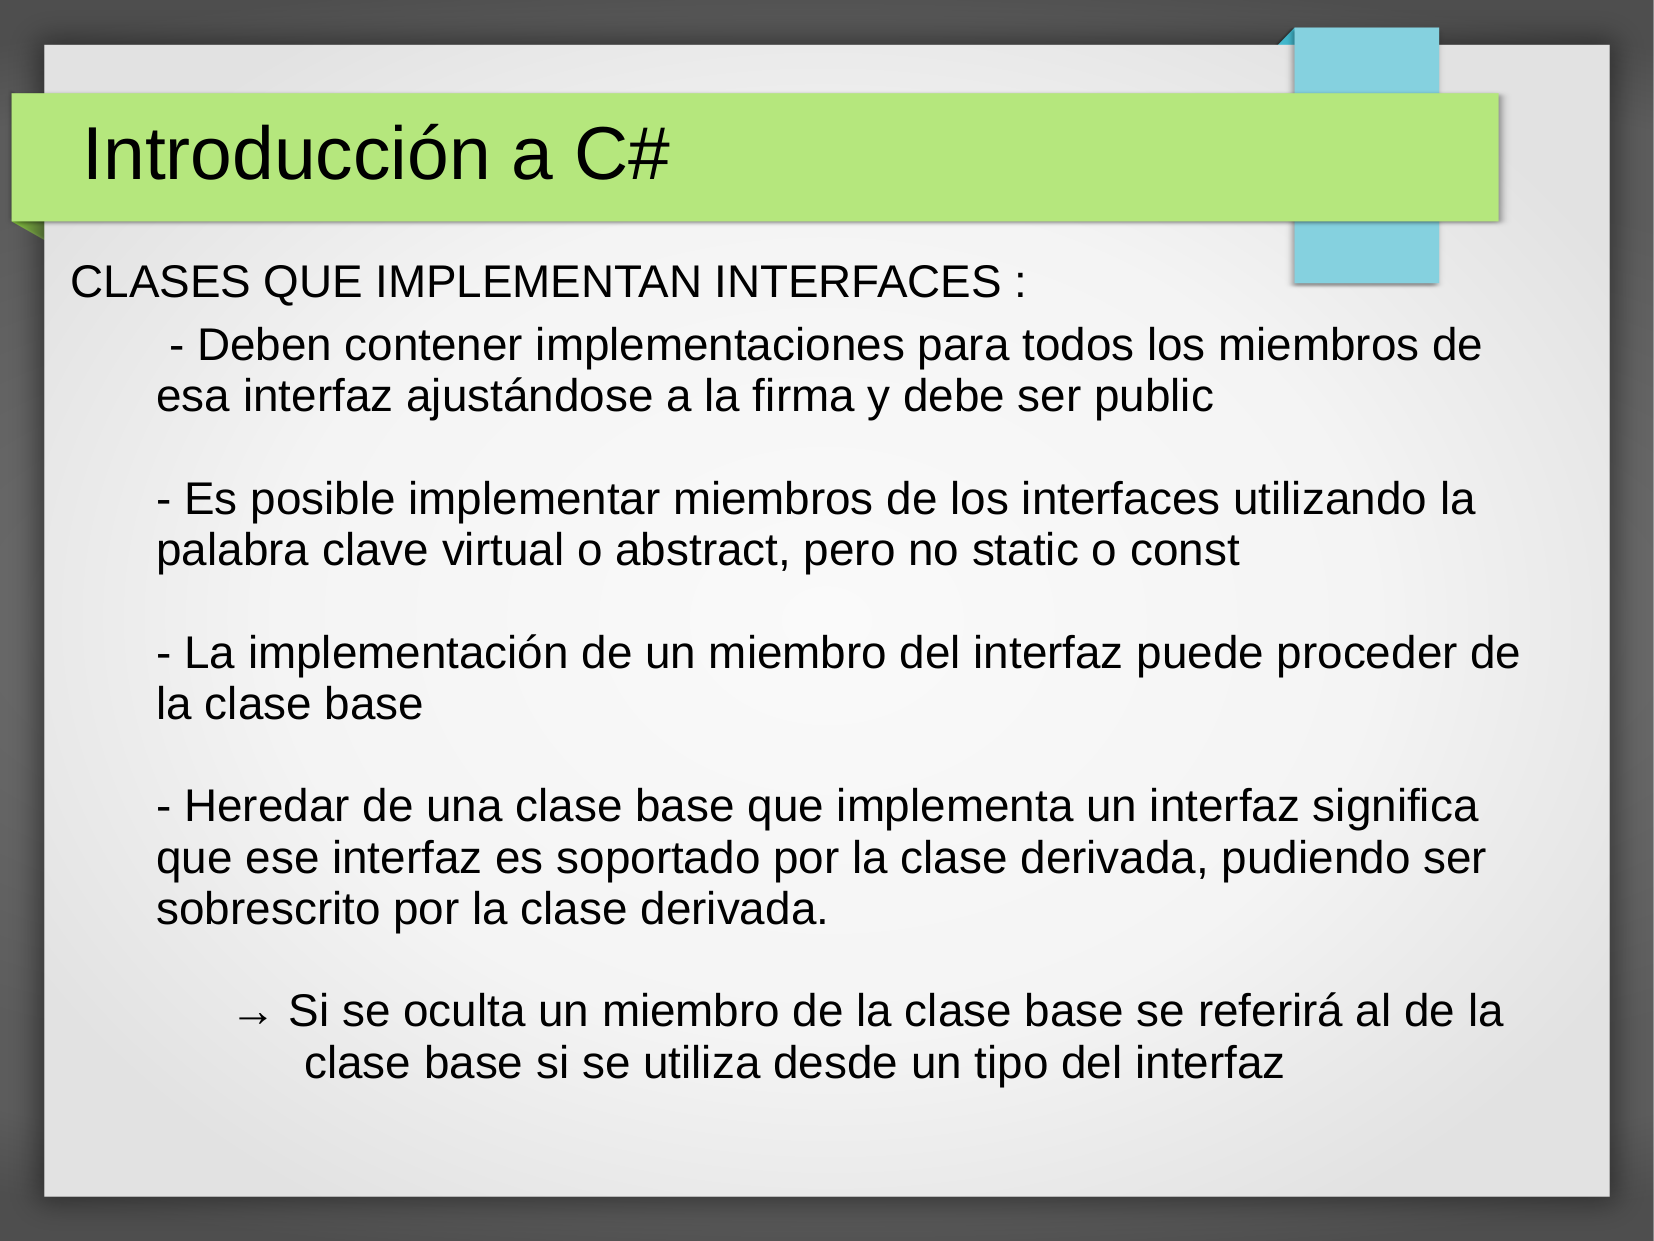

# Introducción a C#
CLASES QUE IMPLEMENTAN INTERFACES :
	 - Deben contener implementaciones para todos los miembros de 	esa interfaz ajustándose a la firma y debe ser public
	- Es posible implementar miembros de los interfaces utilizando la 	palabra clave virtual o abstract, pero no static o const
	- La implementación de un miembro del interfaz puede proceder de 	la clase base
	- Heredar de una clase base que implementa un interfaz significa 	que ese interfaz es soportado por la clase derivada, pudiendo ser 	sobrescrito por la clase derivada.
		→ Si se oculta un miembro de la clase base se referirá al de la 			clase base si se utiliza desde un tipo del interfaz